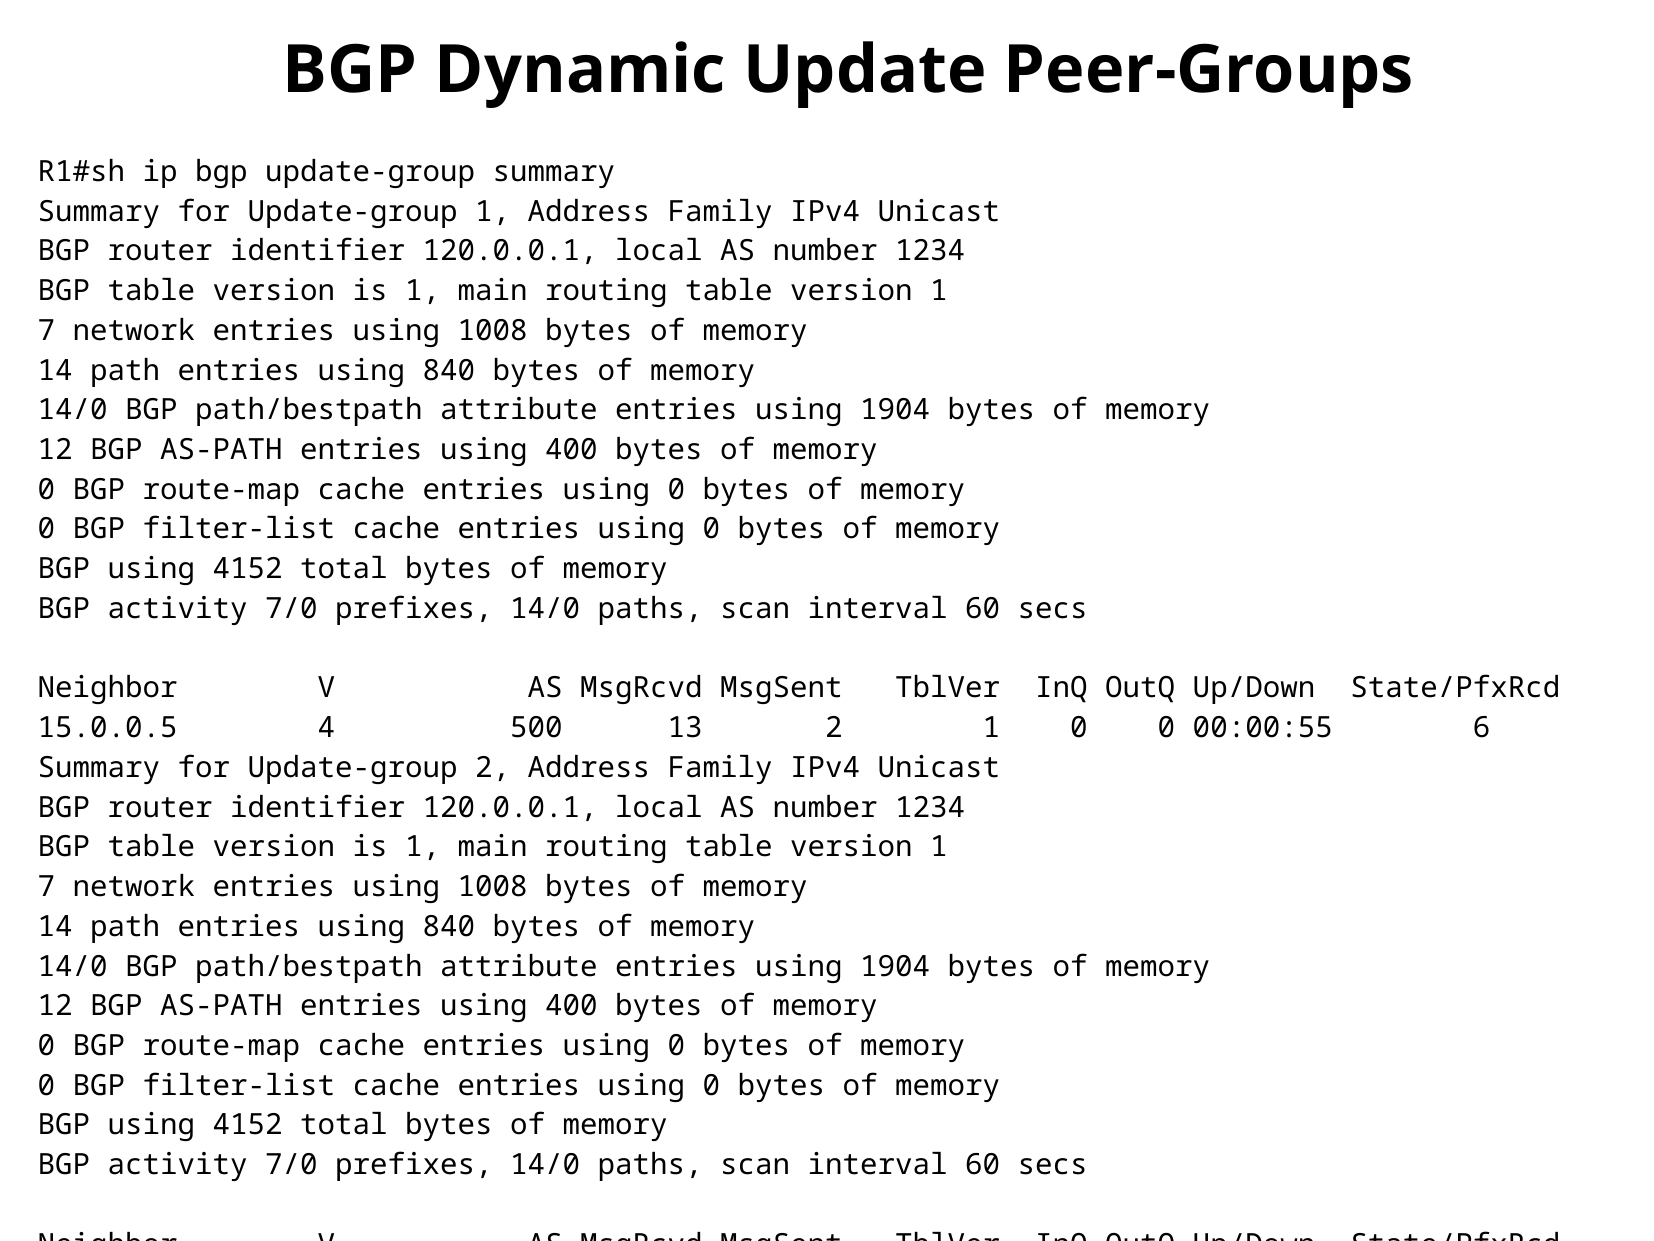

BGP Dynamic Update Peer-Groups
# R1#sh ip bgp update-group summary
Summary for Update-group 1, Address Family IPv4 Unicast
BGP router identifier 120.0.0.1, local AS number 1234
BGP table version is 1, main routing table version 1
7 network entries using 1008 bytes of memory
14 path entries using 840 bytes of memory
14/0 BGP path/bestpath attribute entries using 1904 bytes of memory
12 BGP AS-PATH entries using 400 bytes of memory
0 BGP route-map cache entries using 0 bytes of memory
0 BGP filter-list cache entries using 0 bytes of memory
BGP using 4152 total bytes of memory
BGP activity 7/0 prefixes, 14/0 paths, scan interval 60 secs
Neighbor V AS MsgRcvd MsgSent TblVer InQ OutQ Up/Down State/PfxRcd
15.0.0.5 4 500 13 2 1 0 0 00:00:55 6
Summary for Update-group 2, Address Family IPv4 Unicast
BGP router identifier 120.0.0.1, local AS number 1234
BGP table version is 1, main routing table version 1
7 network entries using 1008 bytes of memory
14 path entries using 840 bytes of memory
14/0 BGP path/bestpath attribute entries using 1904 bytes of memory
12 BGP AS-PATH entries using 400 bytes of memory
0 BGP route-map cache entries using 0 bytes of memory
0 BGP filter-list cache entries using 0 bytes of memory
BGP using 4152 total bytes of memory
BGP activity 7/0 prefixes, 14/0 paths, scan interval 60 secs
Neighbor V AS MsgRcvd MsgSent TblVer InQ OutQ Up/Down State/PfxRcd
10.0.0.2 4 1234 11 2 1 0 0 00:00:53 7
10.0.0.3 4 1234 4 3 1 0 0 00:00:53 0
10.0.0.4 4 1234 5 2 1 0 0 00:00:56 0